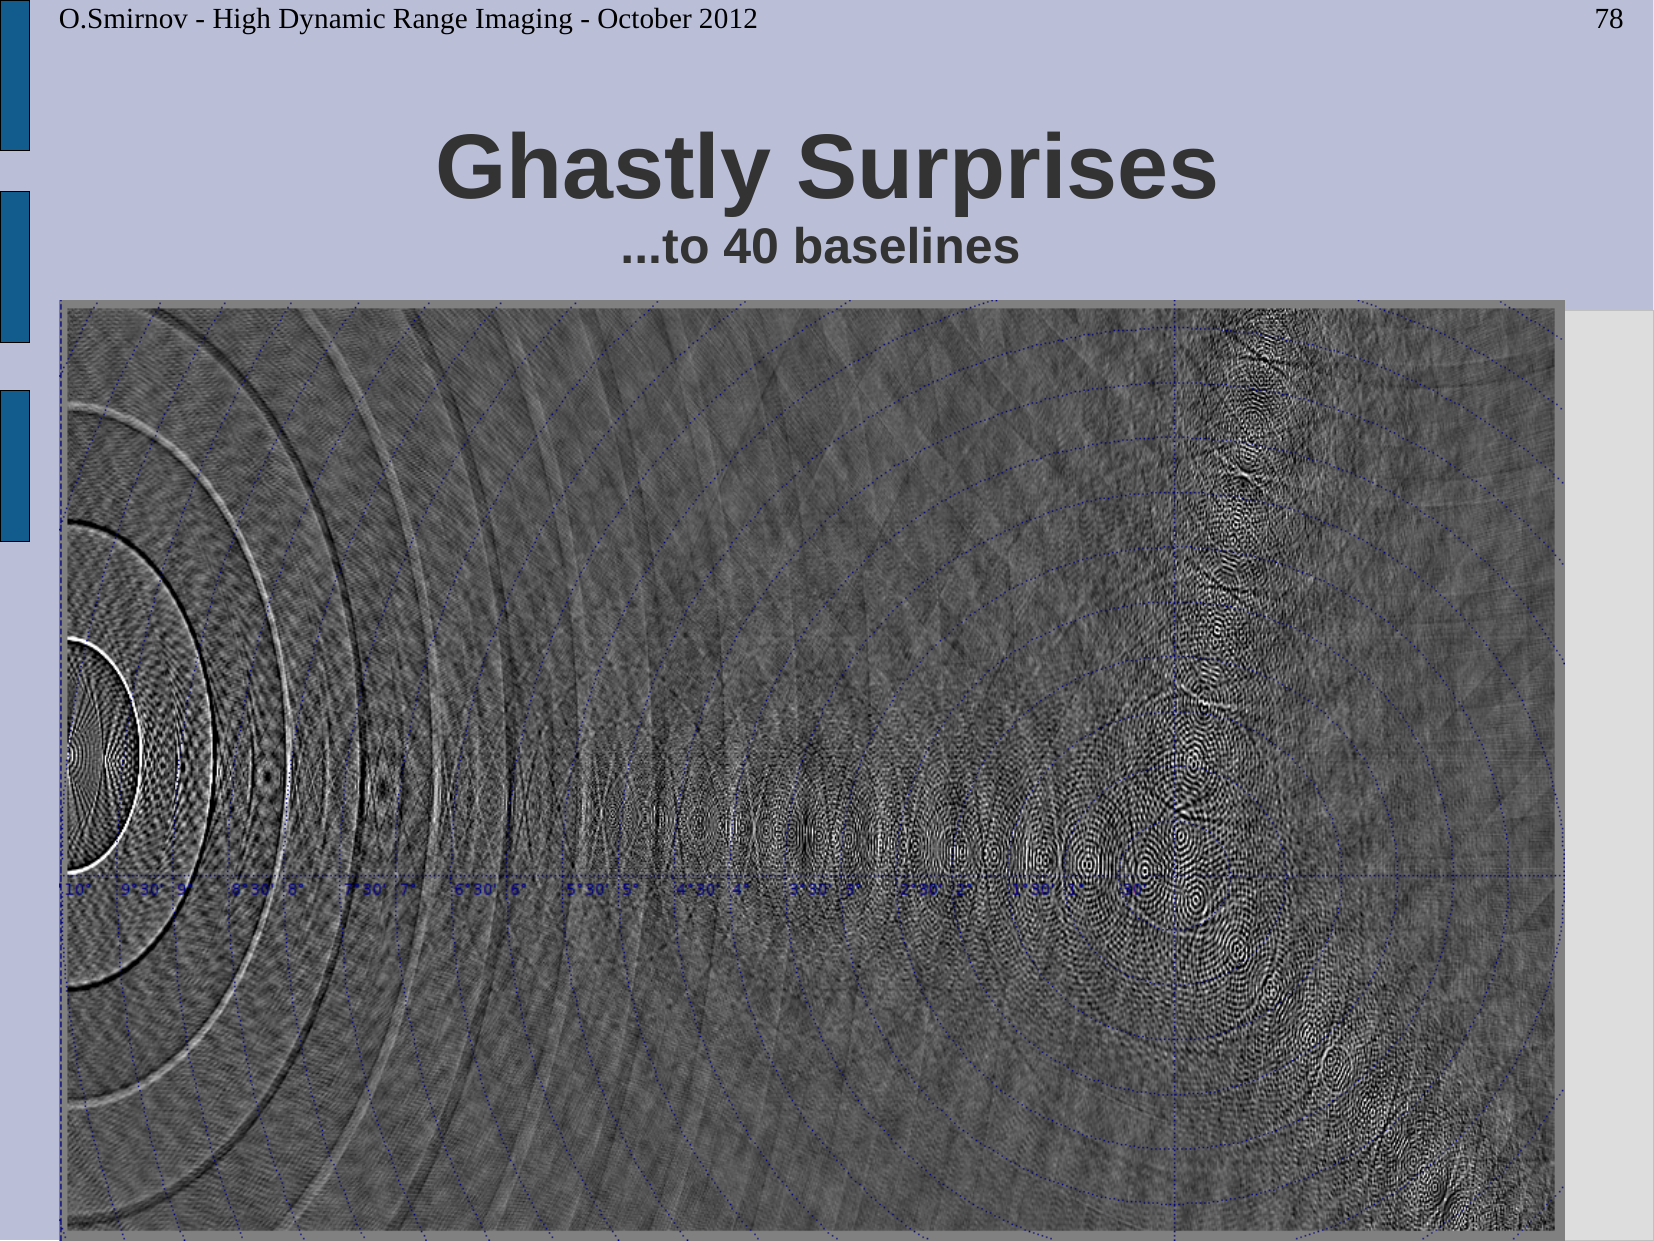

O.Smirnov - High Dynamic Range Imaging - October 2012
78
# Ghastly Surprises ...to 40 baselines